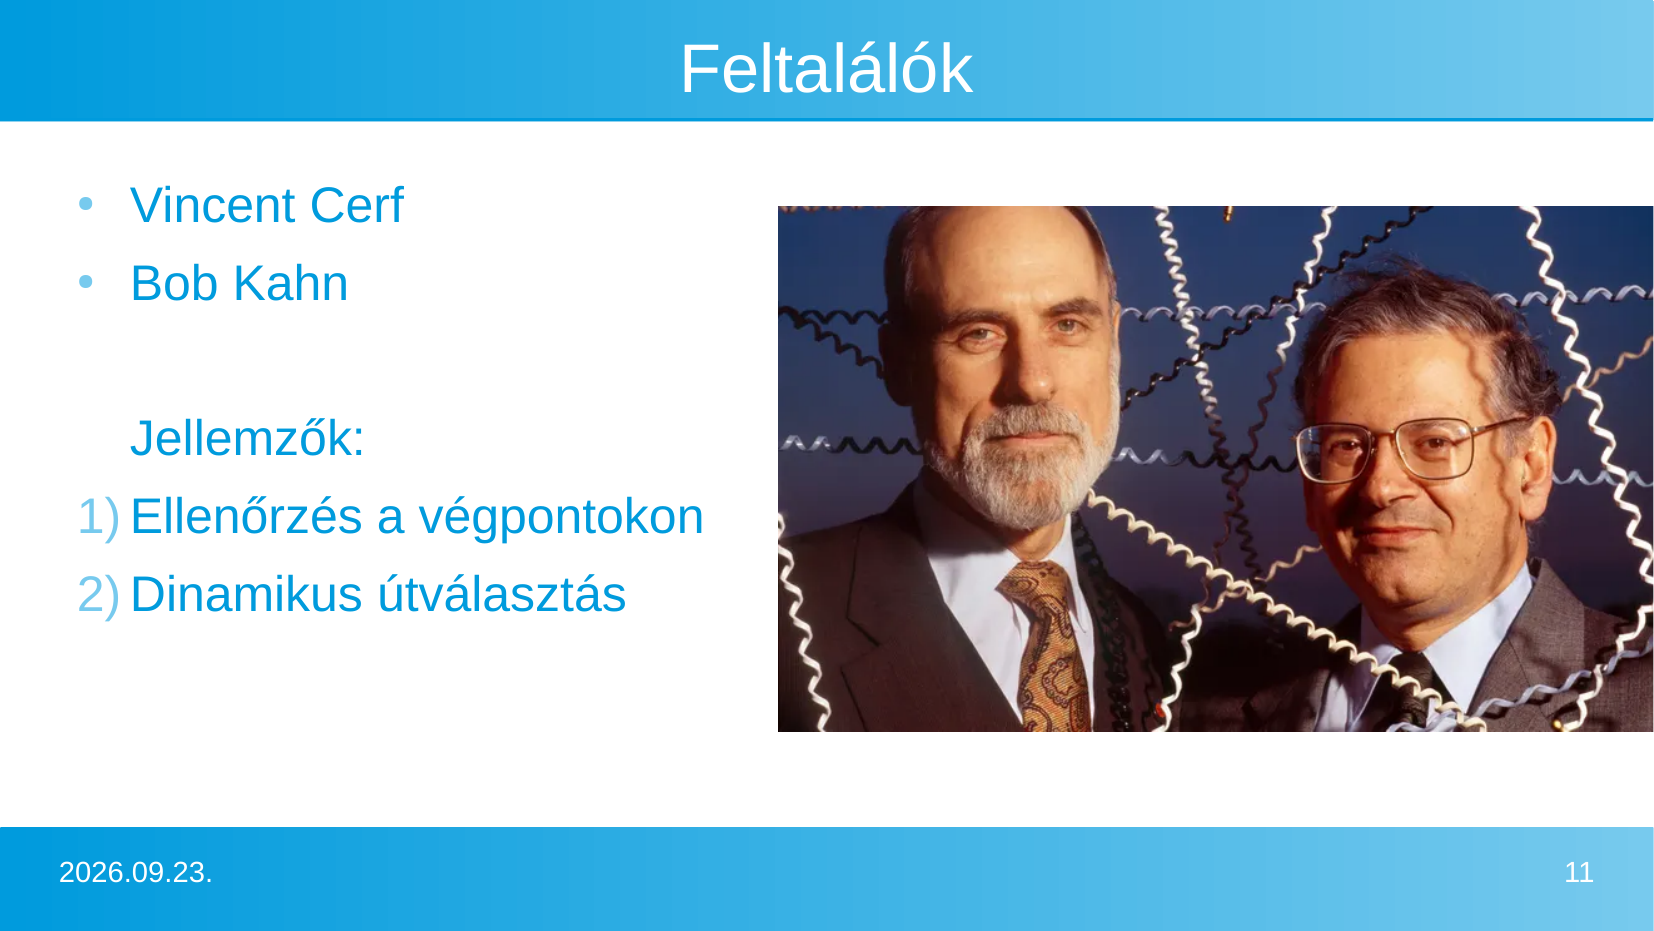

# Feltalálók
Vincent Cerf
Bob Kahn
Jellemzők:
Ellenőrzés a végpontokon
Dinamikus útválasztás
11